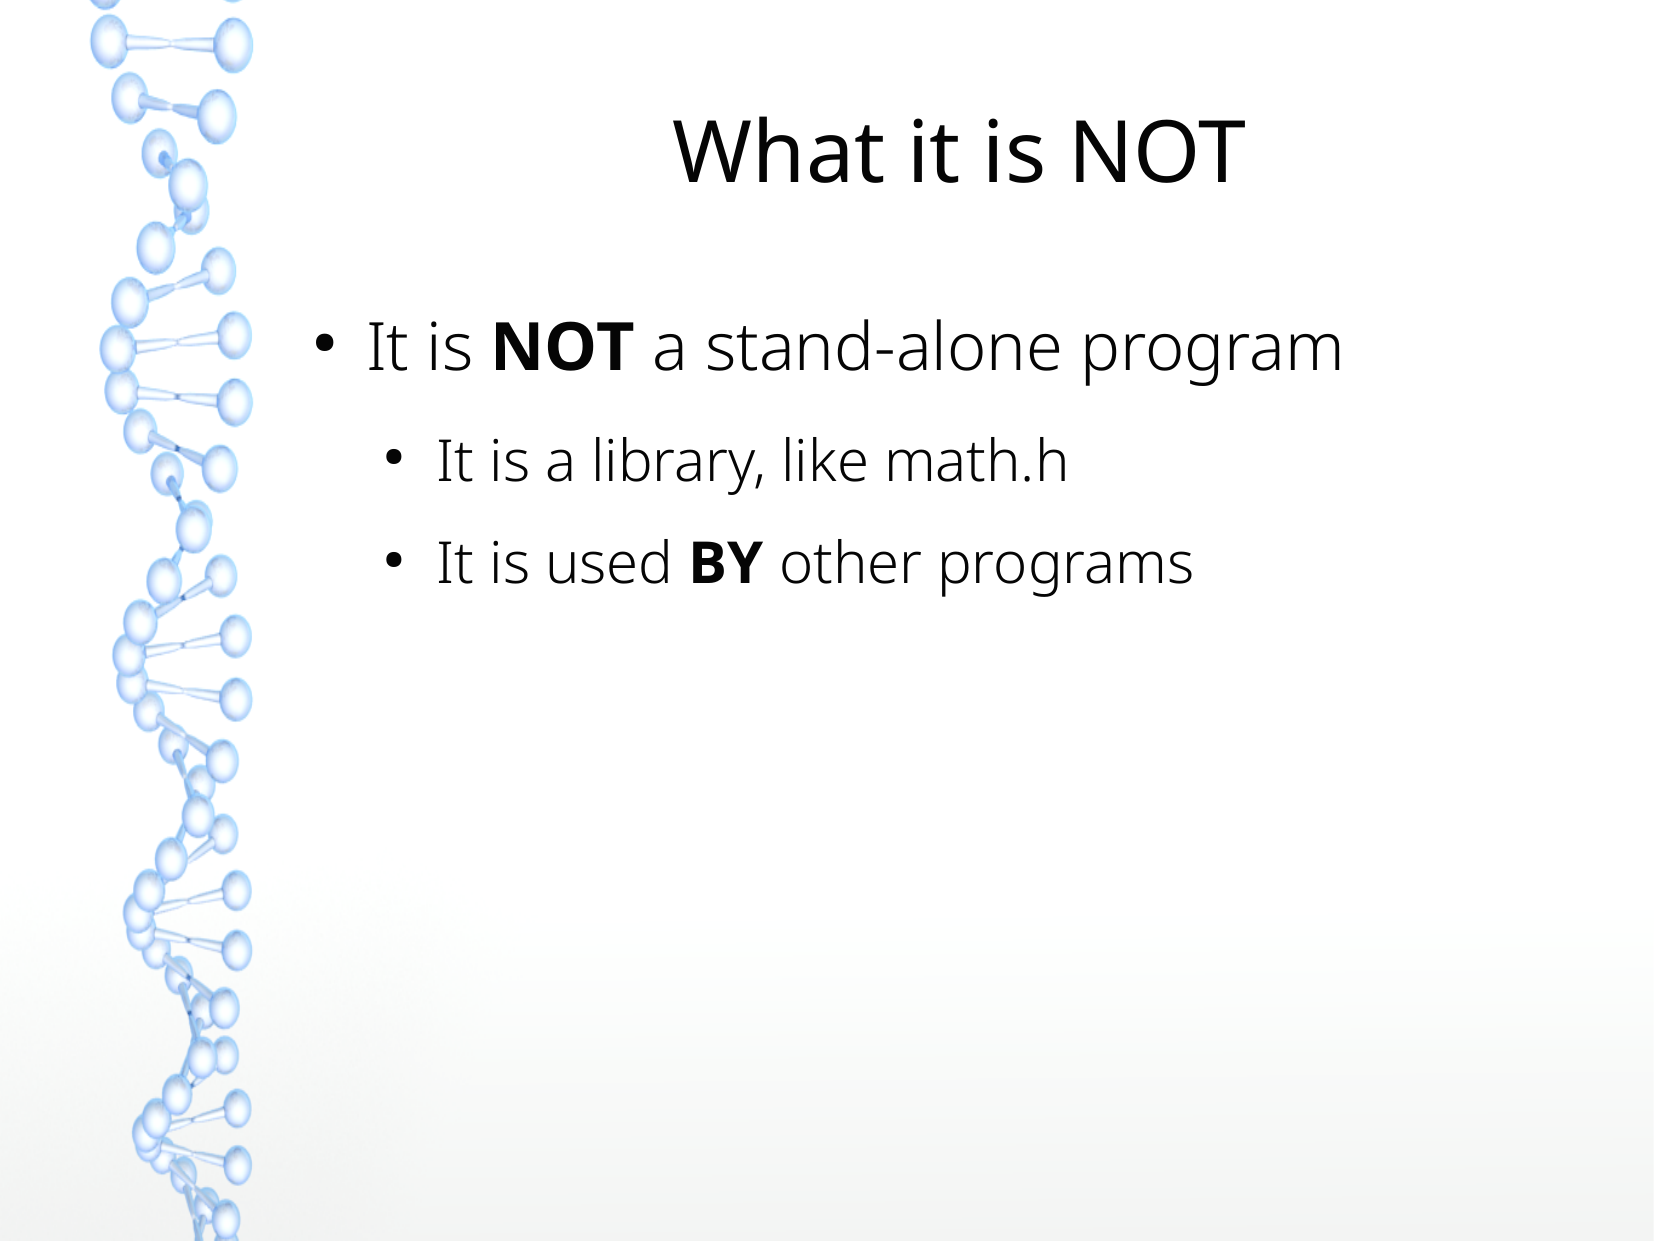

# What it is NOT
It is NOT a stand-alone program
It is a library, like math.h
It is used BY other programs